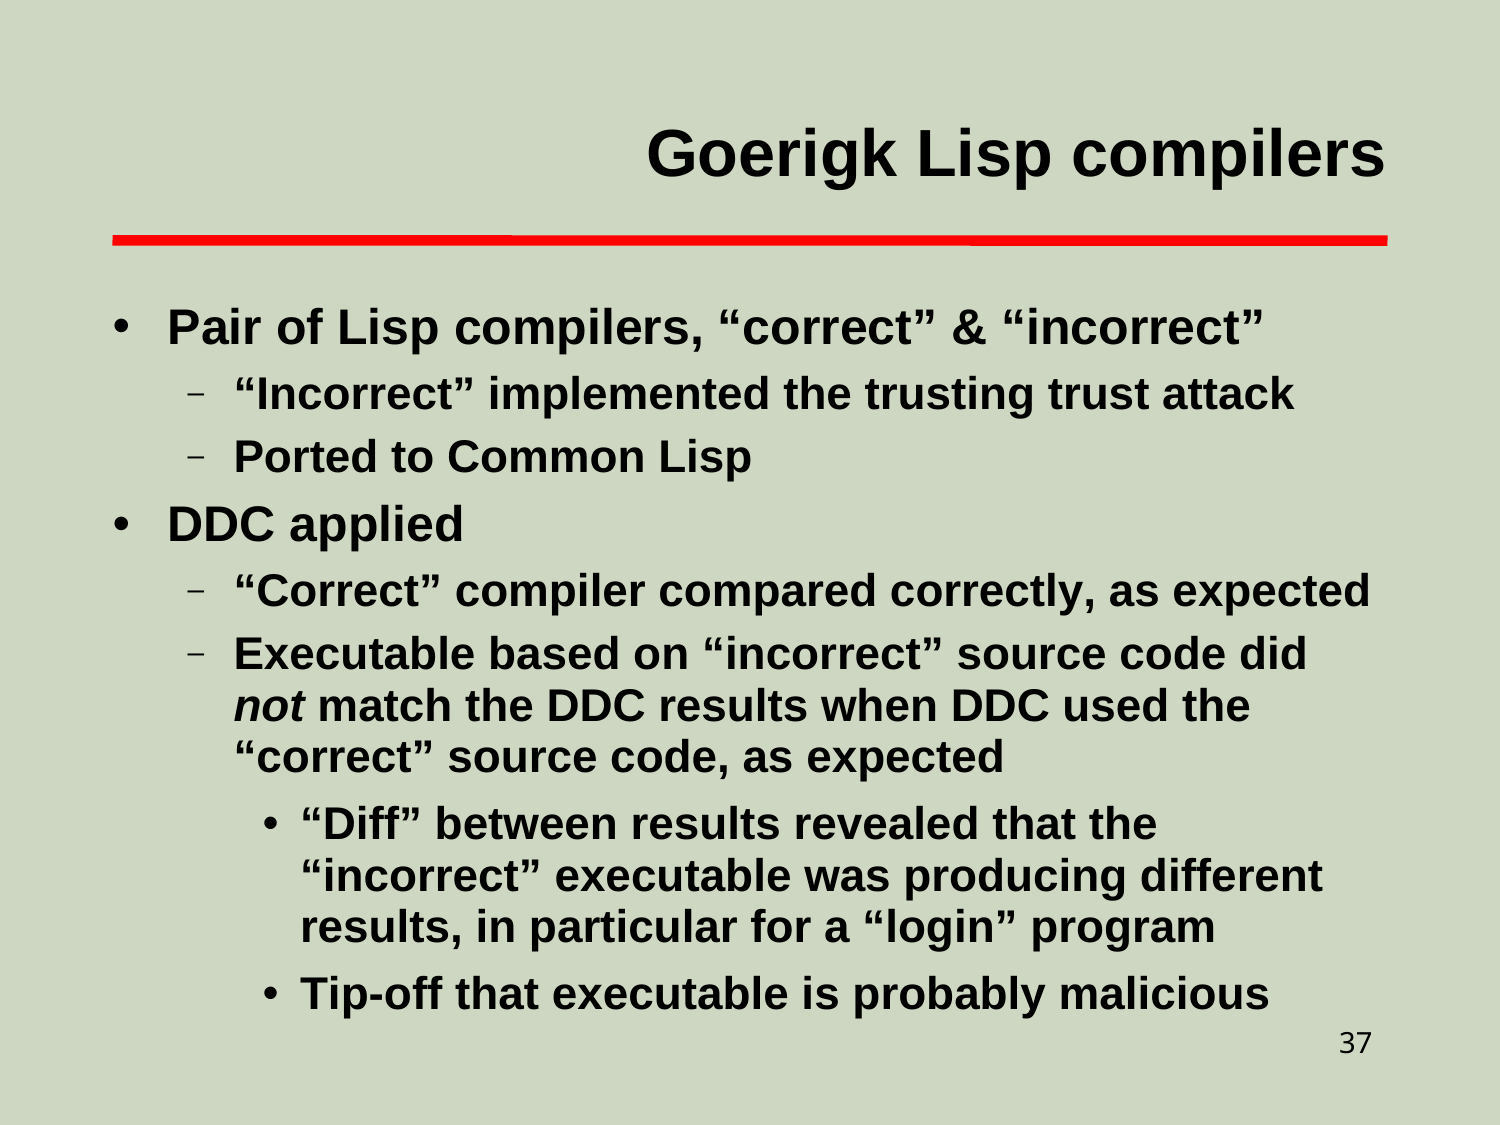

# Goerigk Lisp compilers
Pair of Lisp compilers, “correct” & “incorrect”
“Incorrect” implemented the trusting trust attack
Ported to Common Lisp
DDC applied
“Correct” compiler compared correctly, as expected
Executable based on “incorrect” source code did not match the DDC results when DDC used the “correct” source code, as expected
“Diff” between results revealed that the “incorrect” executable was producing different results, in particular for a “login” program
Tip-off that executable is probably malicious